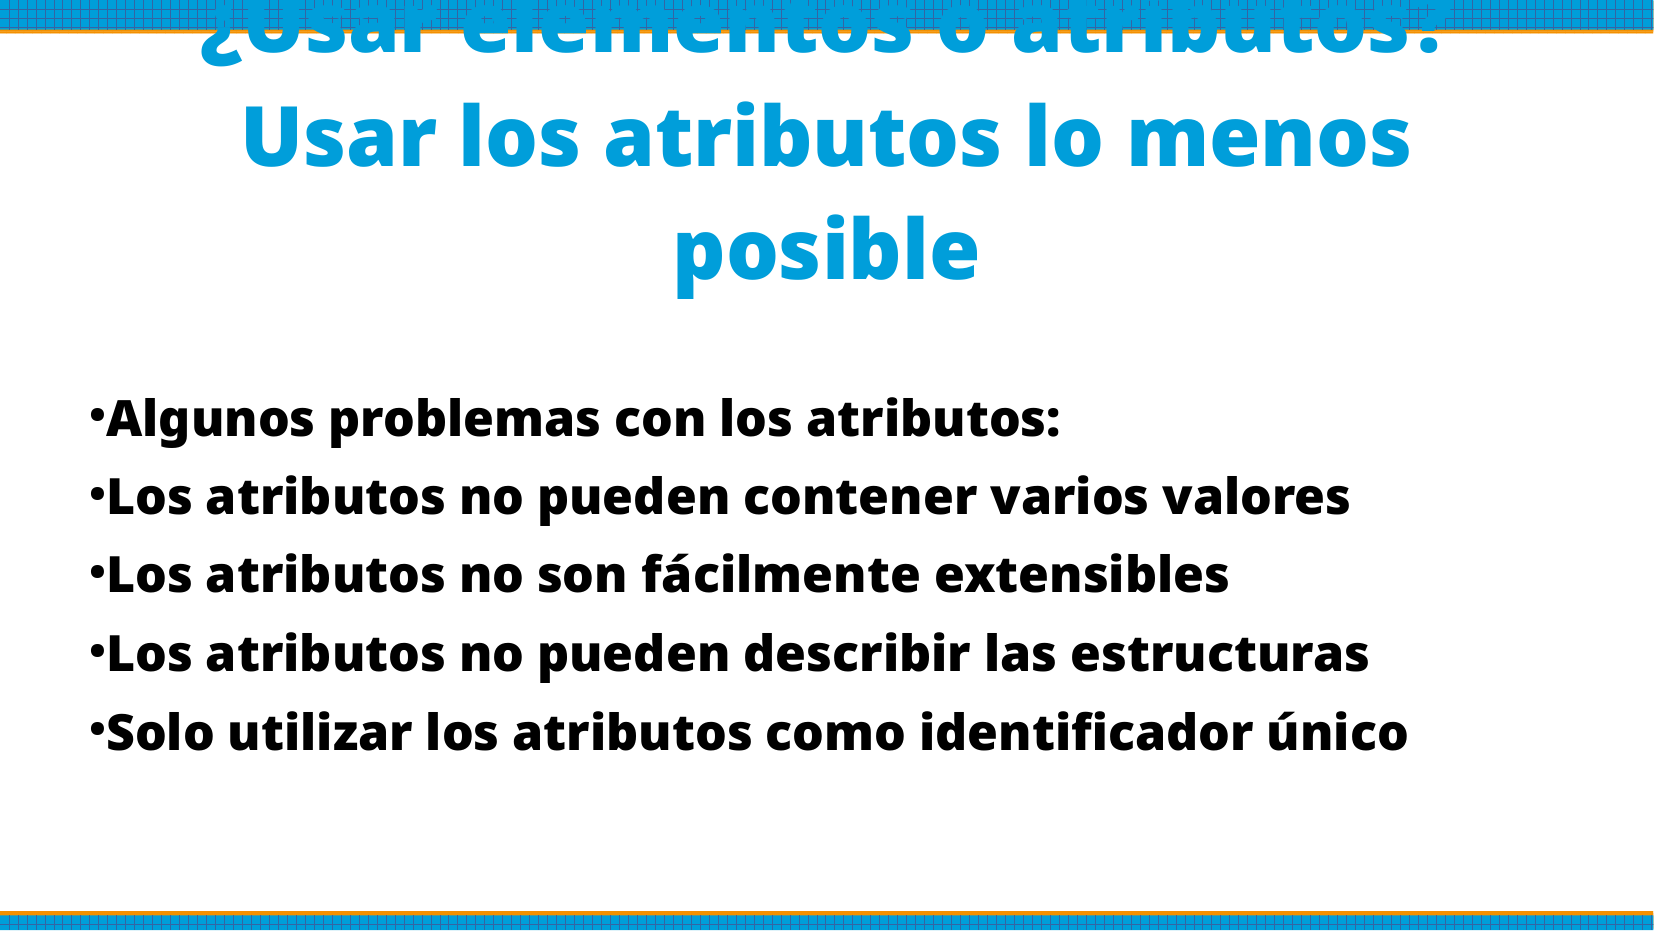

# ¿Usar elementos o atributos?
Usar los atributos lo menos posible
Algunos problemas con los atributos:
Los atributos no pueden contener varios valores
Los atributos no son fácilmente extensibles
Los atributos no pueden describir las estructuras
Solo utilizar los atributos como identificador único